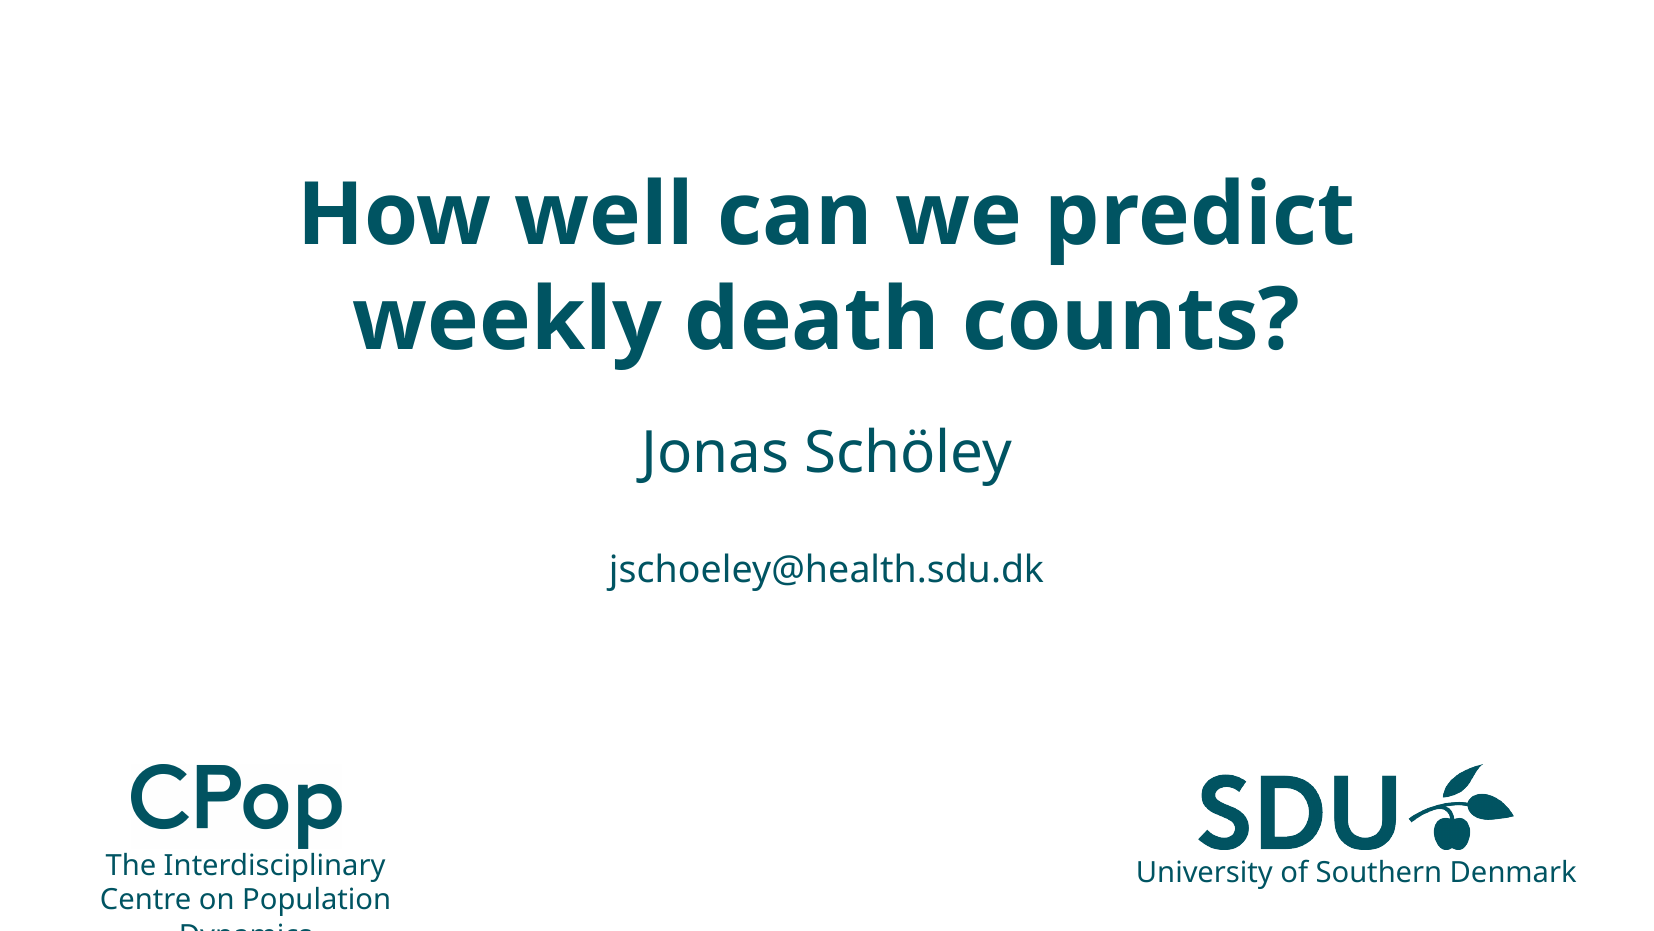

# How well can we predict weekly death counts?
Jonas Schöley
jschoeley@health.sdu.dk
The Interdisciplinary Centre on Population Dynamics
University of Southern Denmark